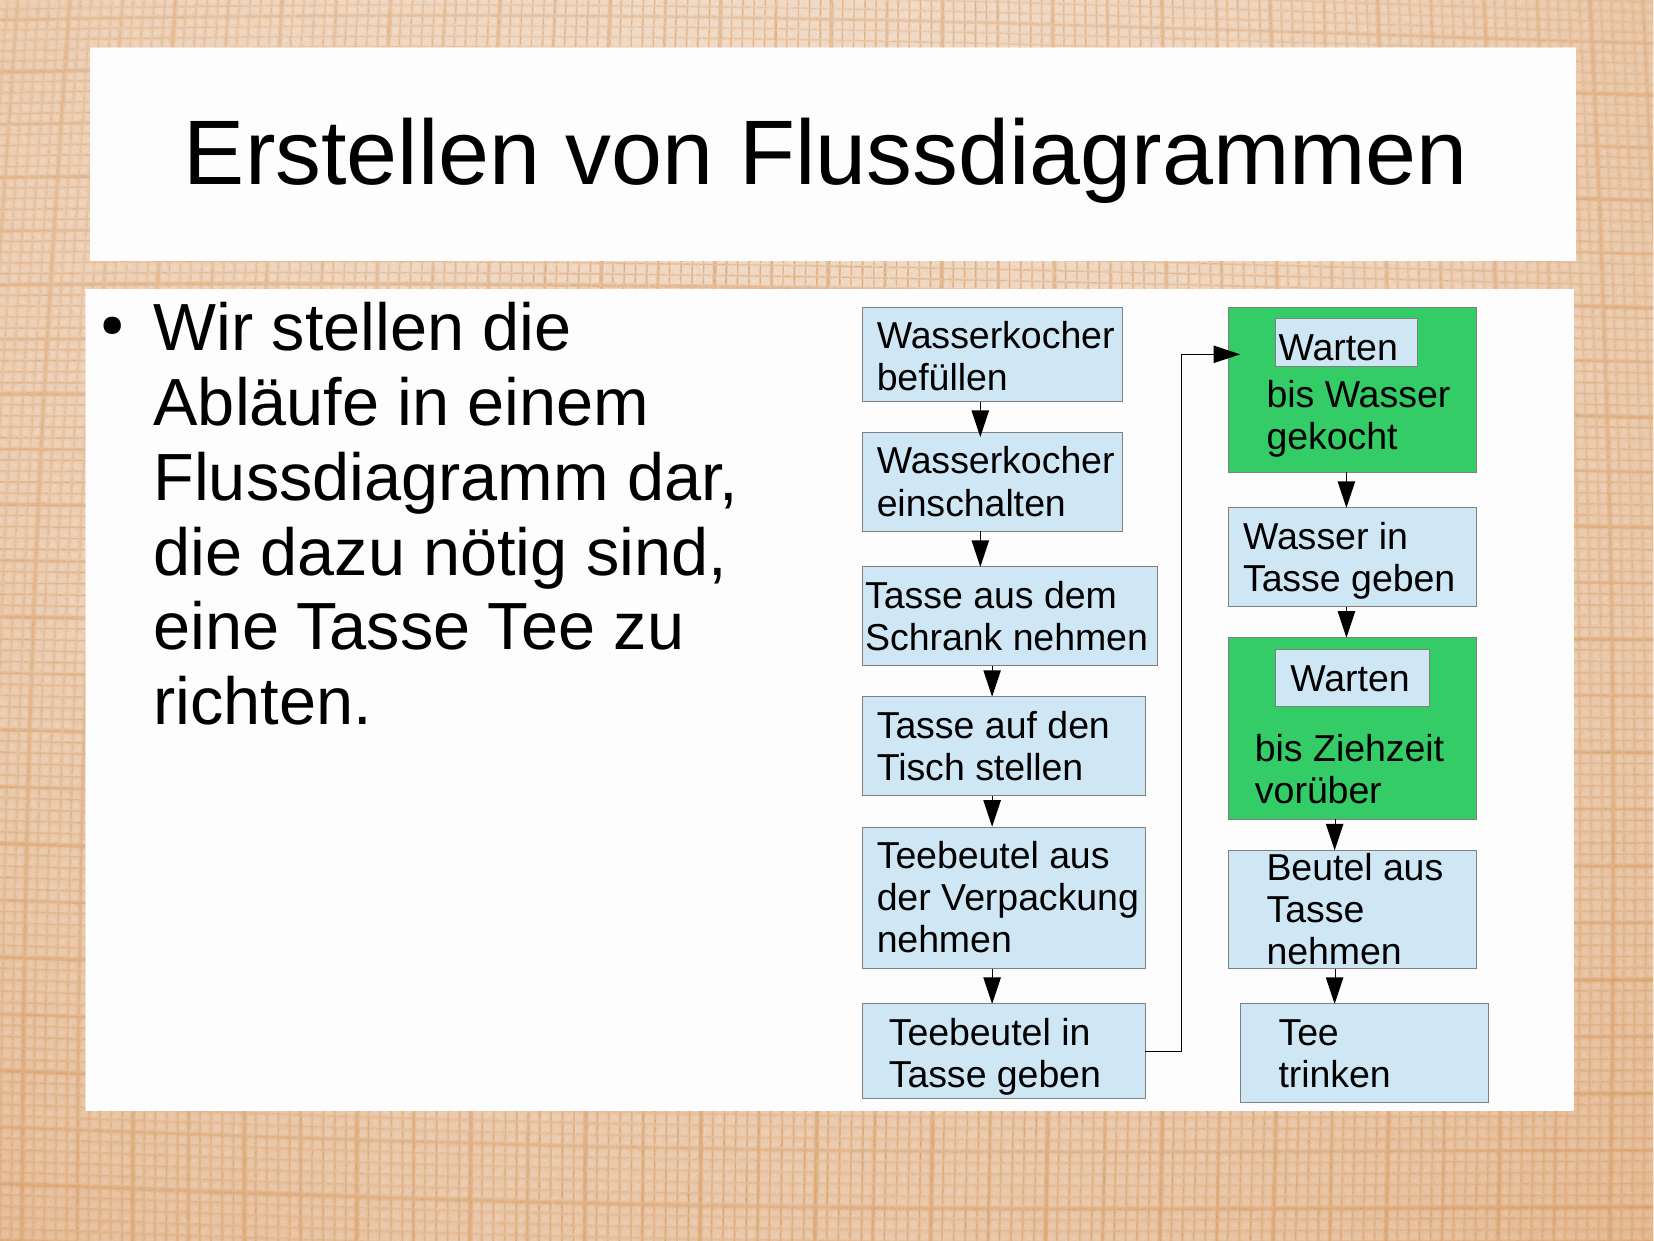

# Erstellen von Flussdiagrammen
Wir stellen die Abläufe in einem Flussdiagramm dar, die dazu nötig sind, eine Tasse Tee zu richten.
Wasserkocher befüllen
Warten
bis Wasser gekocht
Wasserkocher einschalten
Wasser in Tasse geben
Tasse aus dem Schrank nehmen
Warten
Tasse auf den Tisch stellen
bis Ziehzeit vorüber
Teebeutel aus der Verpackung nehmen
Beutel aus Tasse nehmen
Teebeutel in Tasse geben
Tee trinken